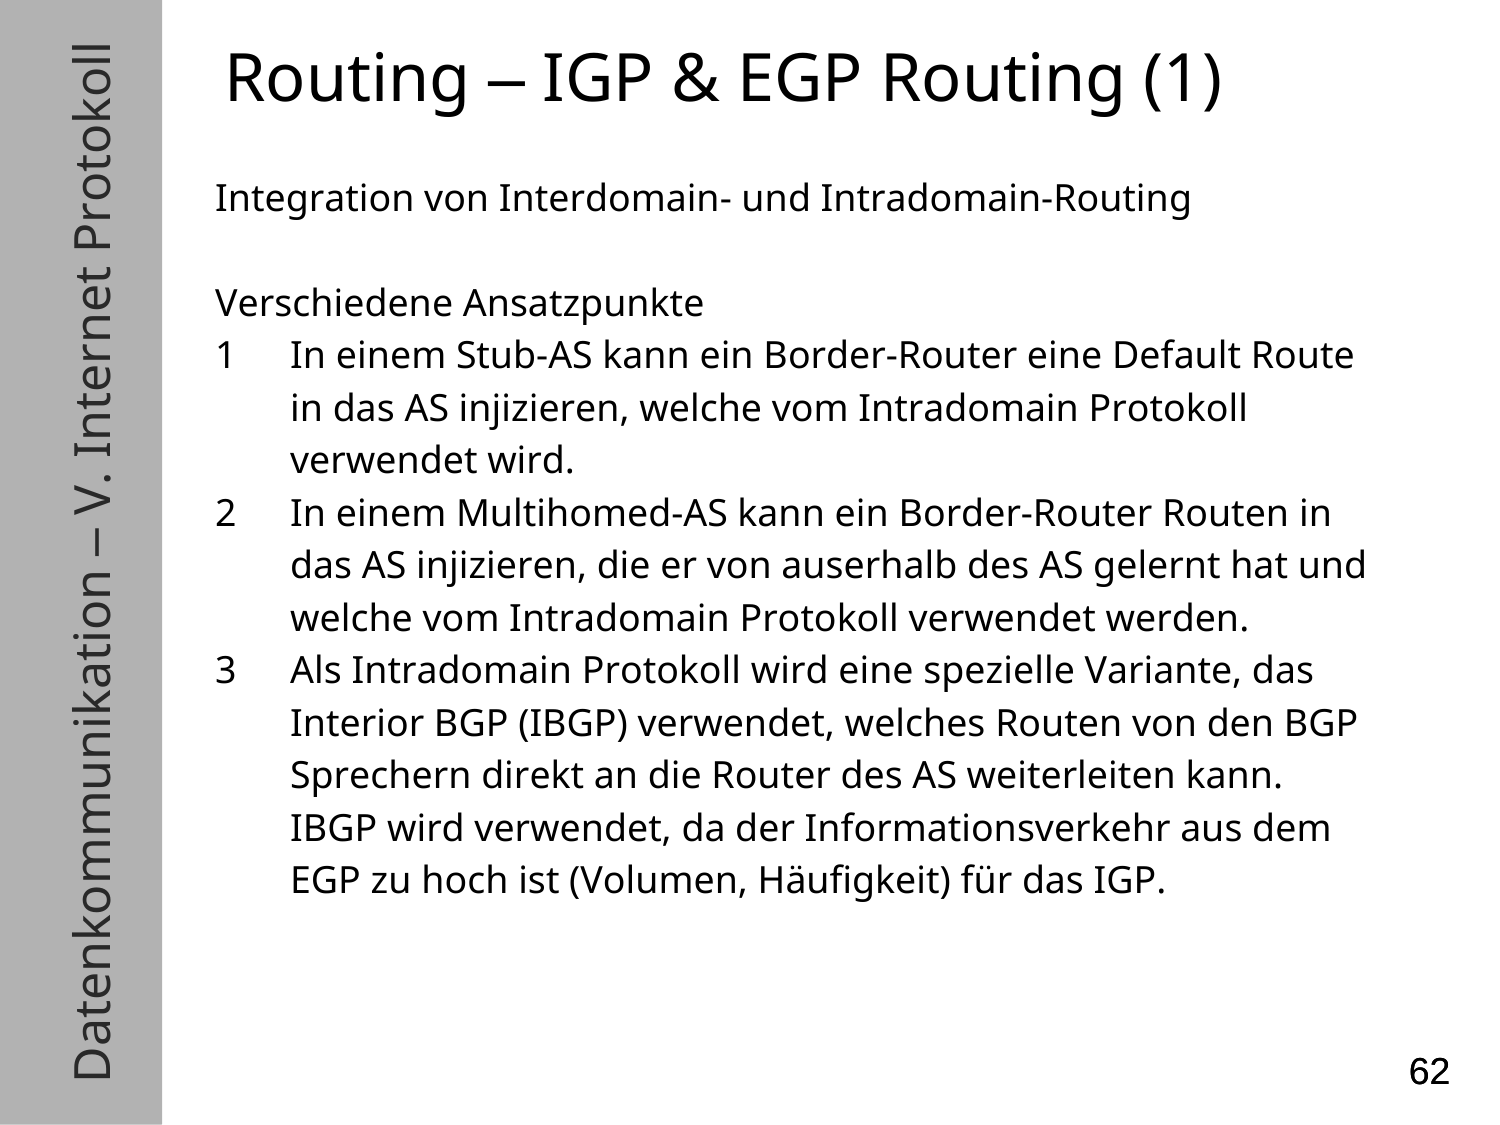

Routing – IGP & EGP Routing (1)
Integration von Interdomain- und Intradomain-Routing
Verschiedene Ansatzpunkte
1	In einem Stub-AS kann ein Border-Router eine Default Route in das AS injizieren, welche vom Intradomain Protokoll verwendet wird.
2	In einem Multihomed-AS kann ein Border-Router Routen in das AS injizieren, die er von auserhalb des AS gelernt hat und welche vom Intradomain Protokoll verwendet werden.
3	Als Intradomain Protokoll wird eine spezielle Variante, das Interior BGP (IBGP) verwendet, welches Routen von den BGP Sprechern direkt an die Router des AS weiterleiten kann.
IBGP wird verwendet, da der Informationsverkehr aus dem EGP zu hoch ist (Volumen, Häufigkeit) für das IGP.
Datenkommunikation – V. Internet Protokoll